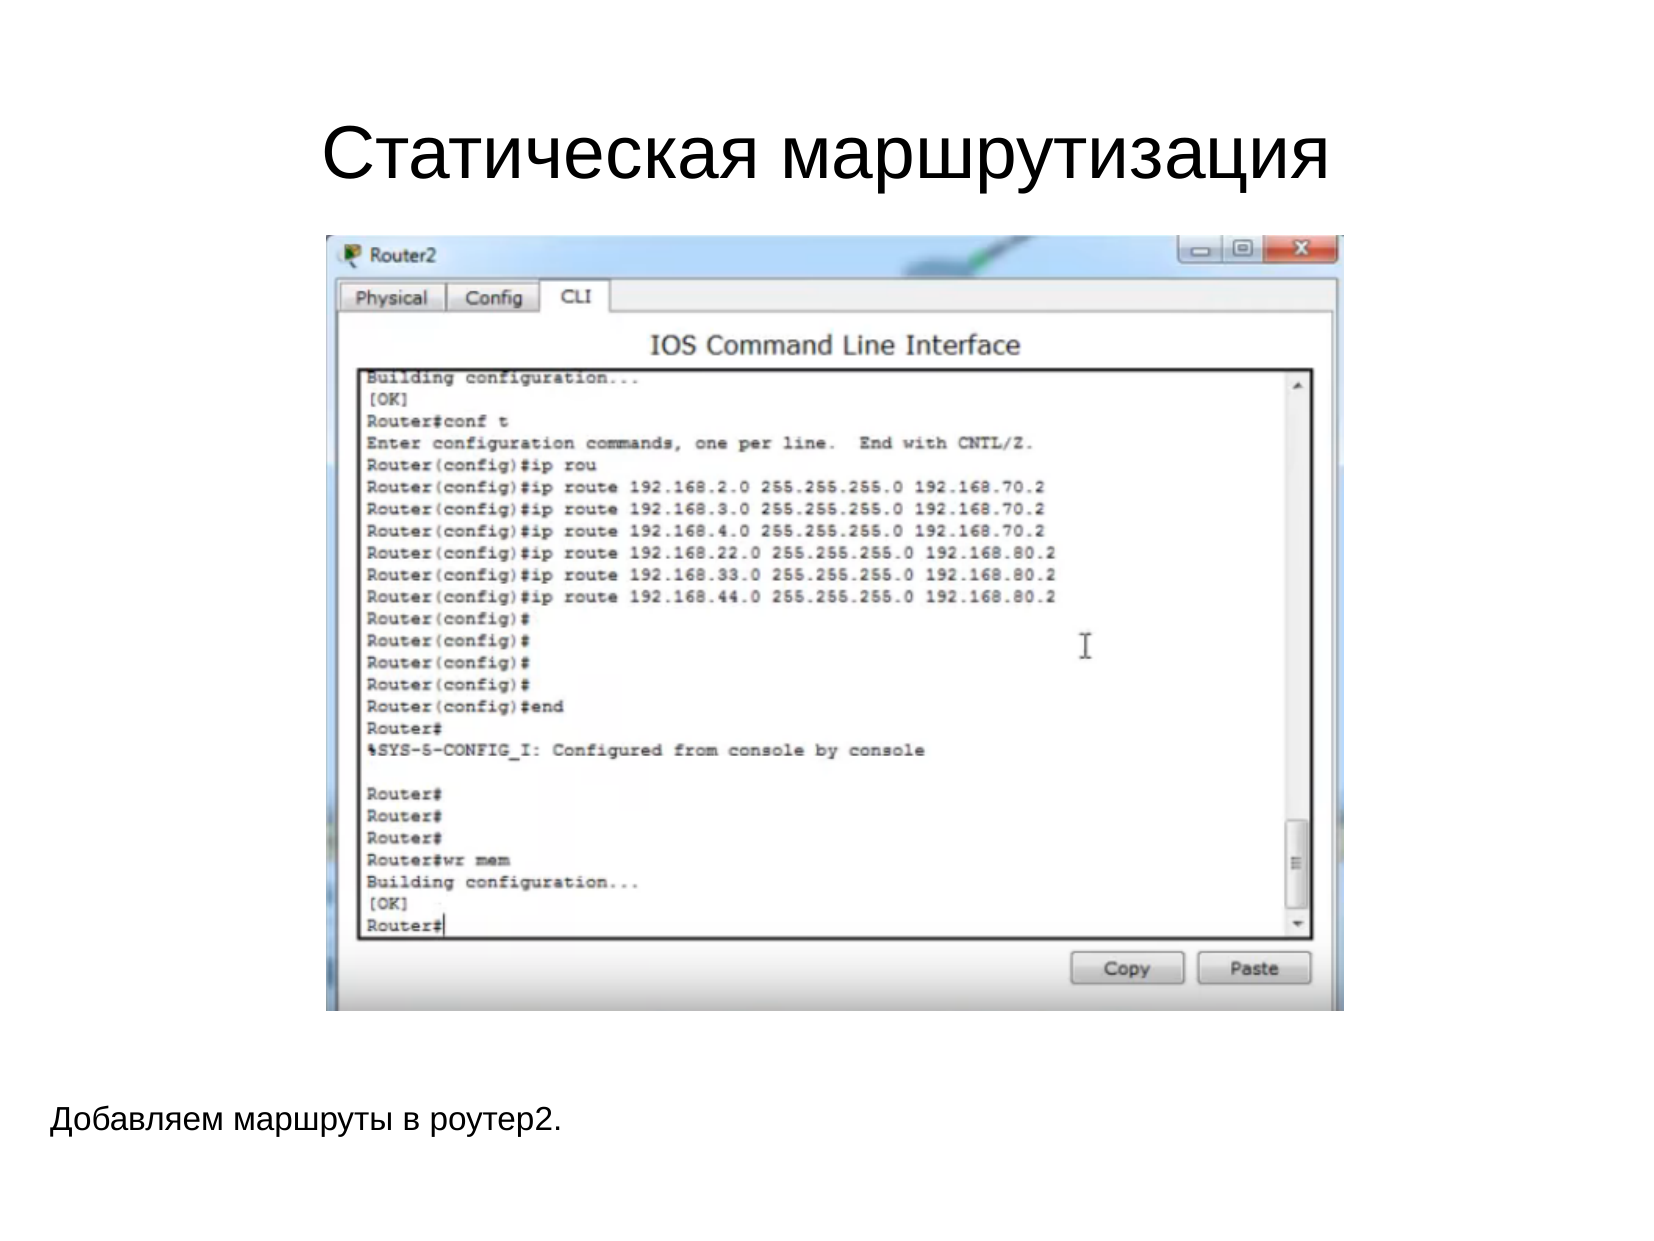

# Статическая маршрутизация
Добавляем маршруты в роутер2.